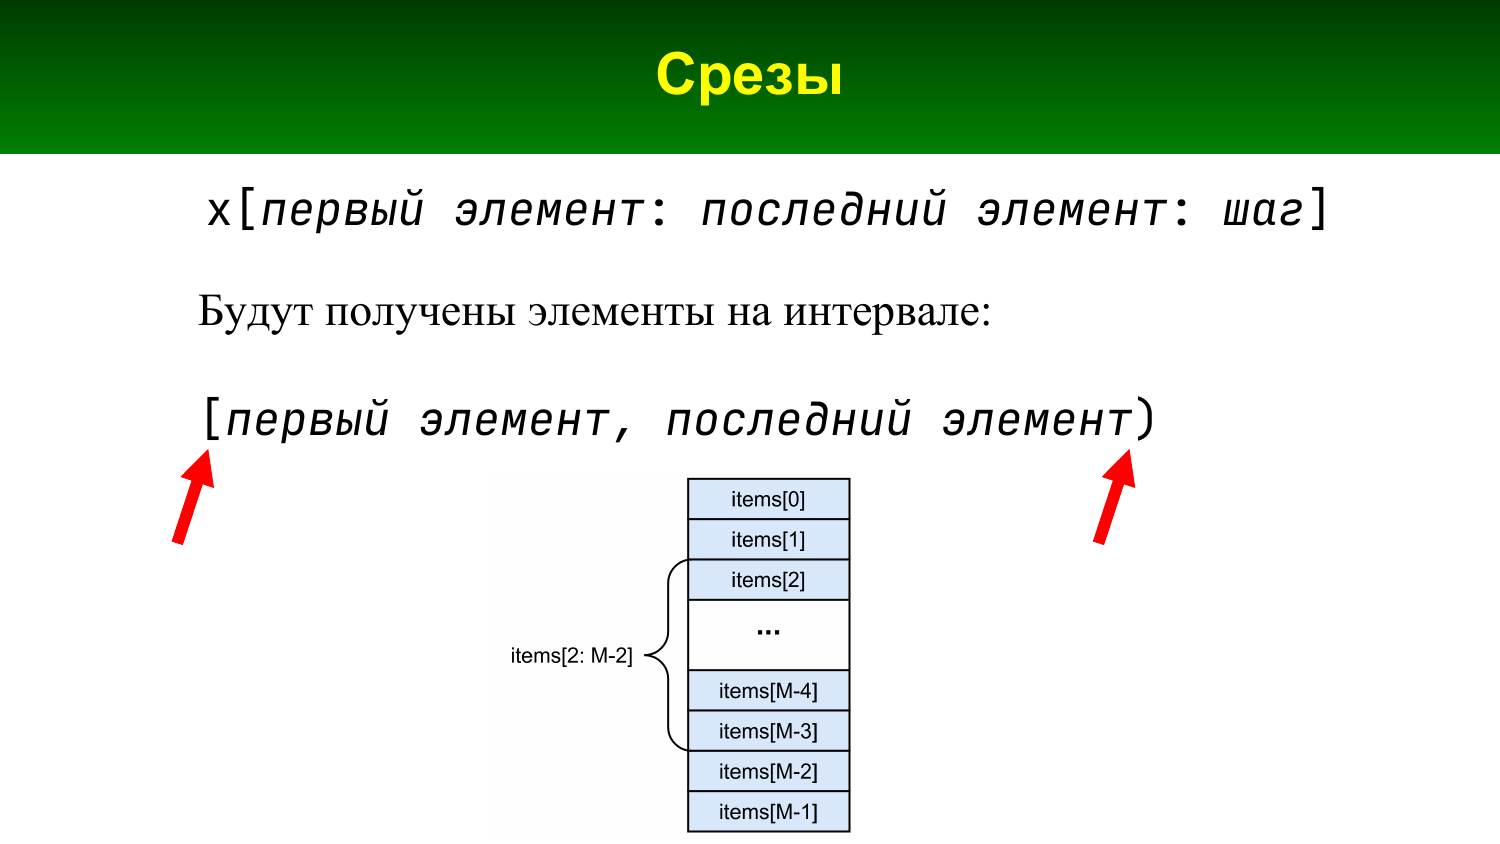

# Срезы
x[первый элемент: последний элемент: шаг]
Будут получены элементы на интервале:
[первый элемент, последний элемент)